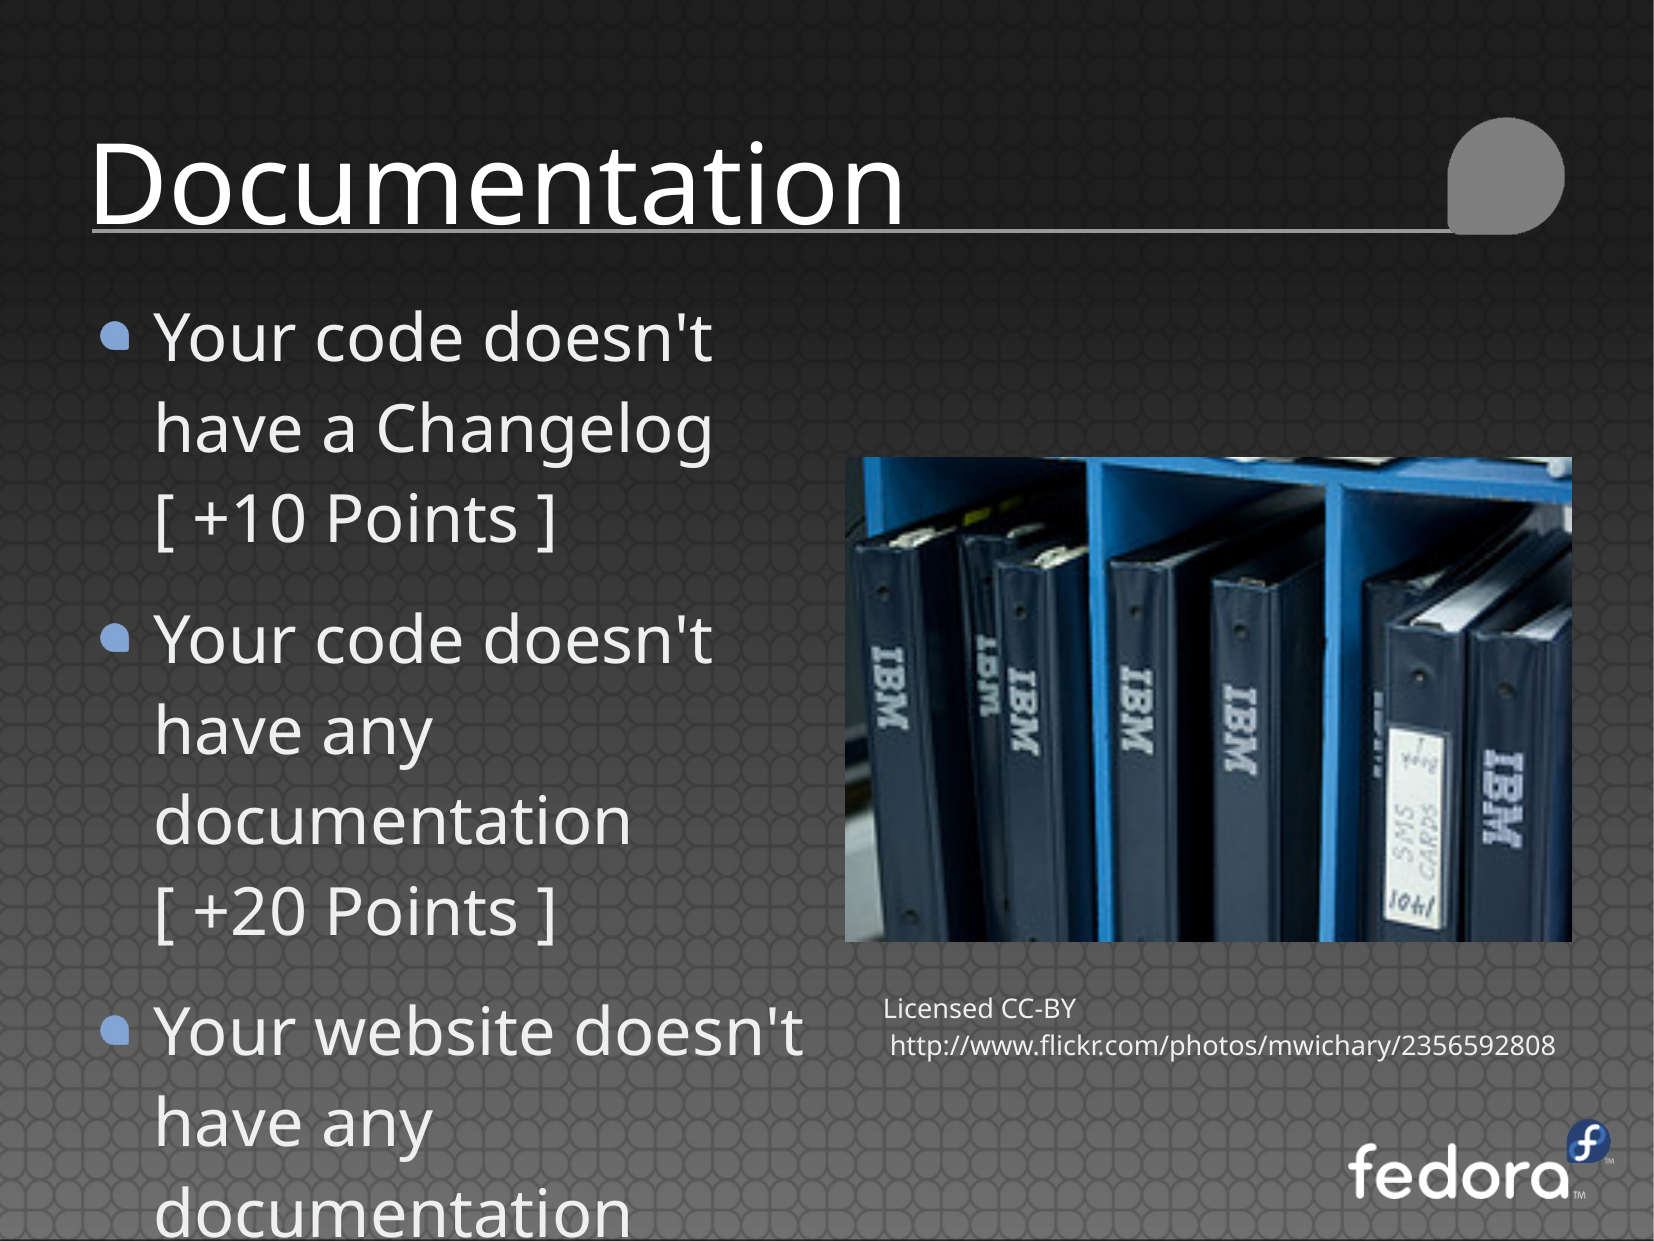

# Documentation
Your code doesn't have a Changelog
[ +10 Points ]
Your code doesn't have any documentation
[ +20 Points ]
Your website doesn't have any documentation
[ +30 Points ]
Licensed CC-BY
 http://www.flickr.com/photos/mwichary/2356592808